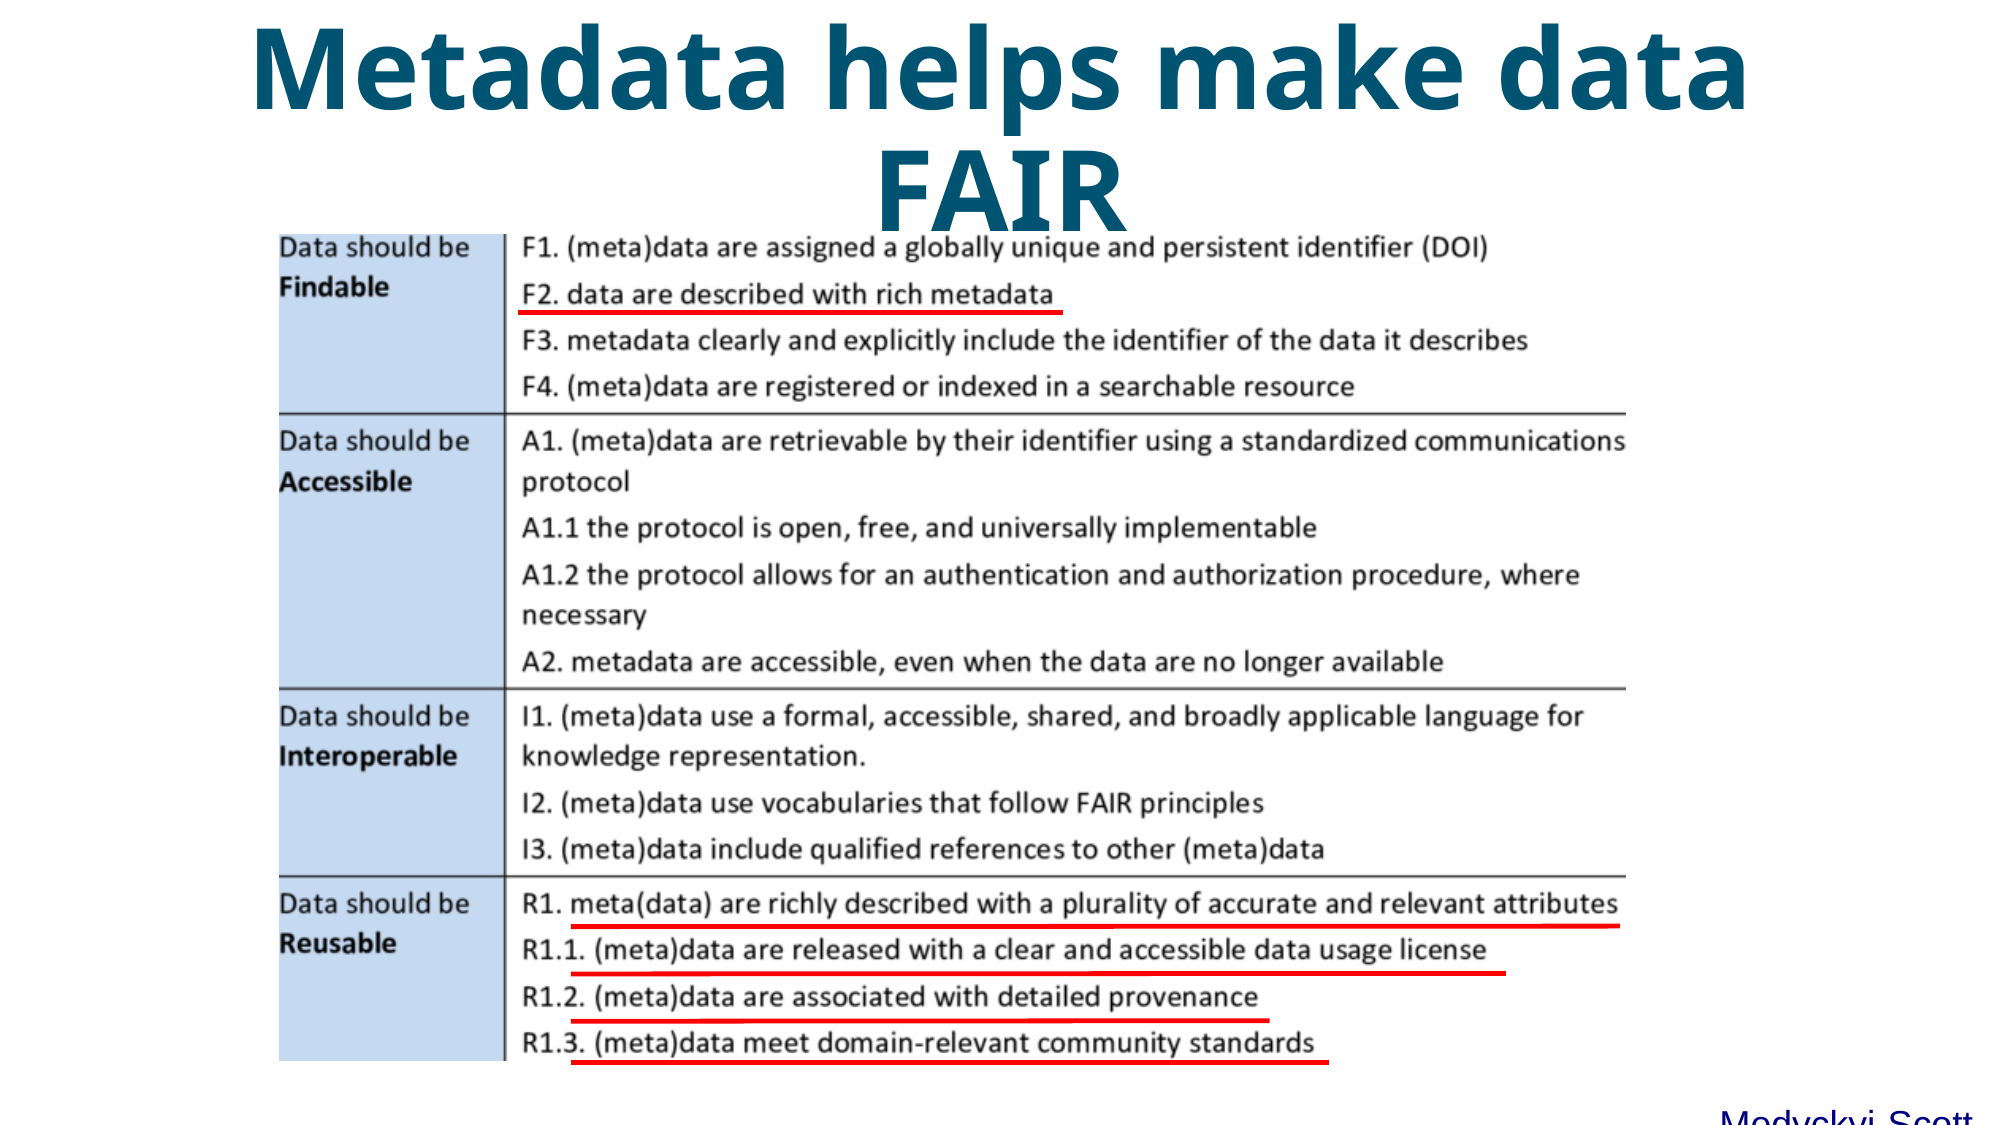

# Metadata helps make data FAIR
Medyckyj-Scott, David et al. (2016).